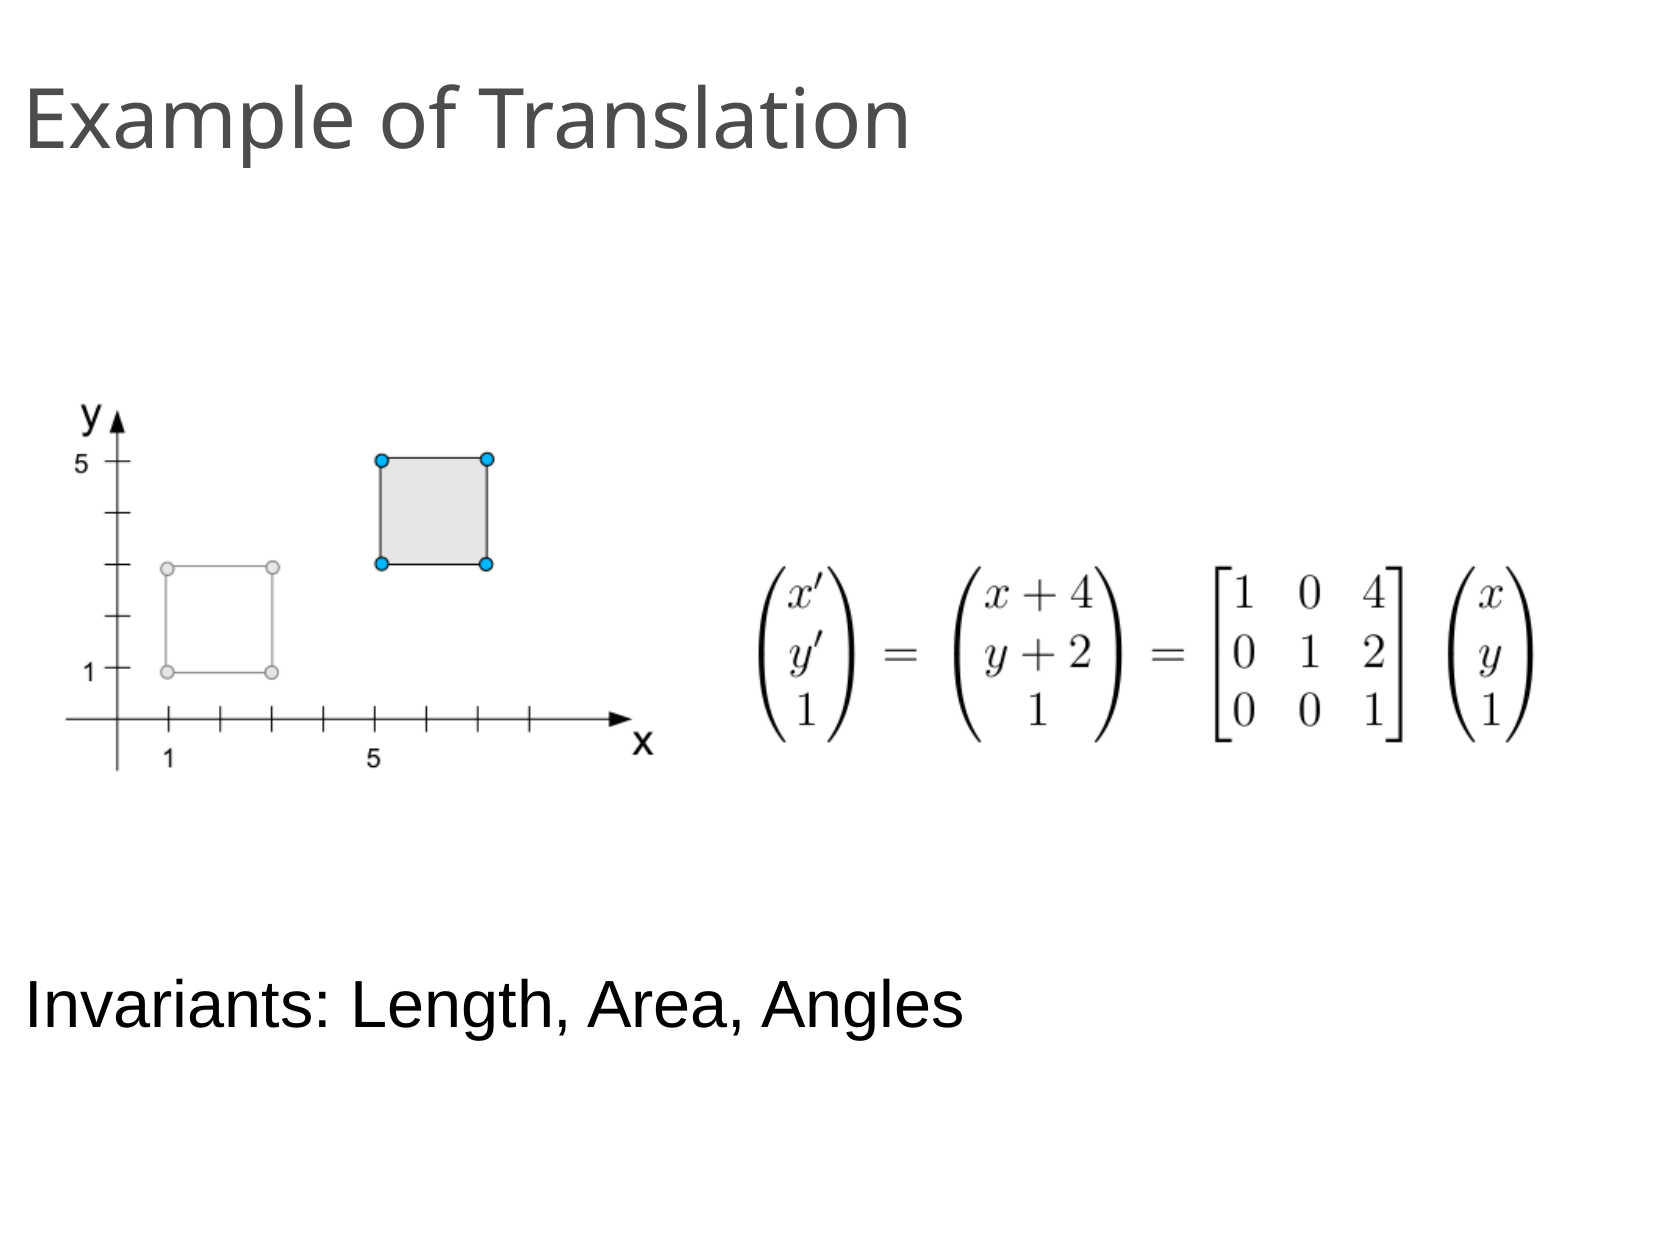

# Example of Translation
Invariants: Length, Area, Angles